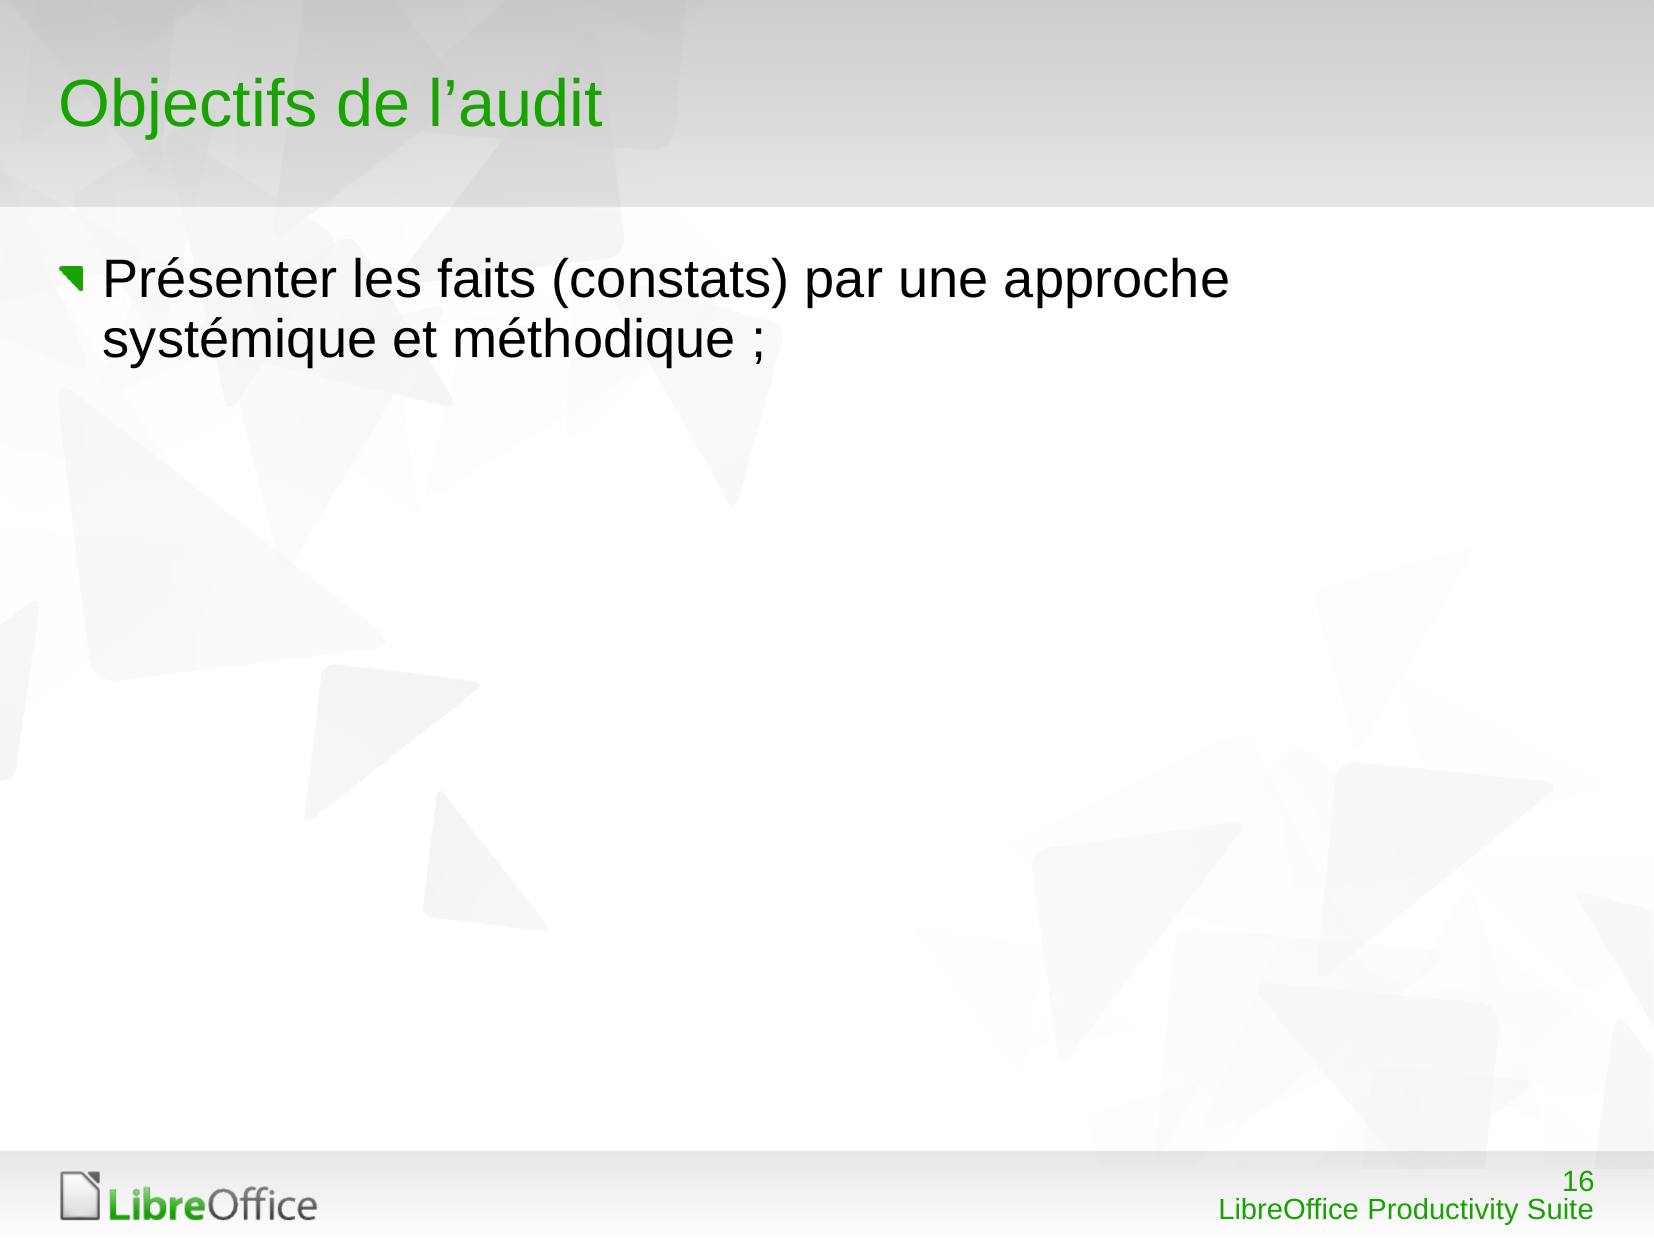

# Objectifs de l’audit
Présenter les faits (constats) par une approche systémique et méthodique ;
16
LibreOffice Productivity Suite